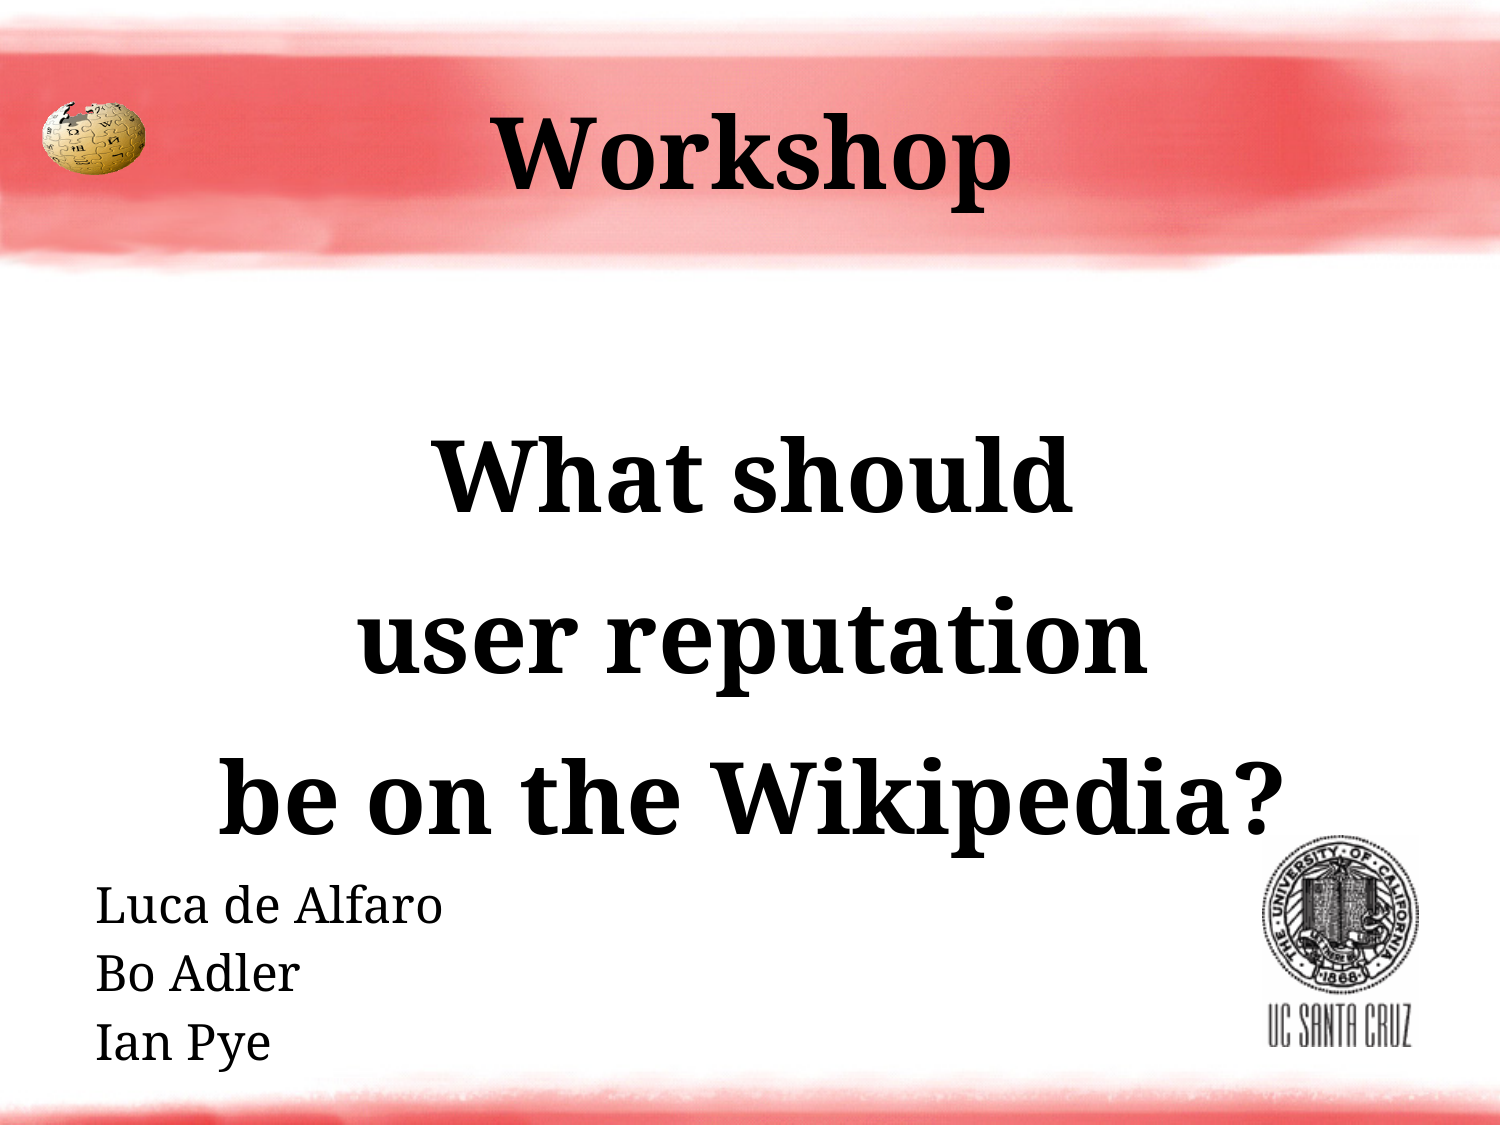

Workshop
What should
user reputation
be on the Wikipedia?
Luca de Alfaro
Bo Adler
Ian Pye